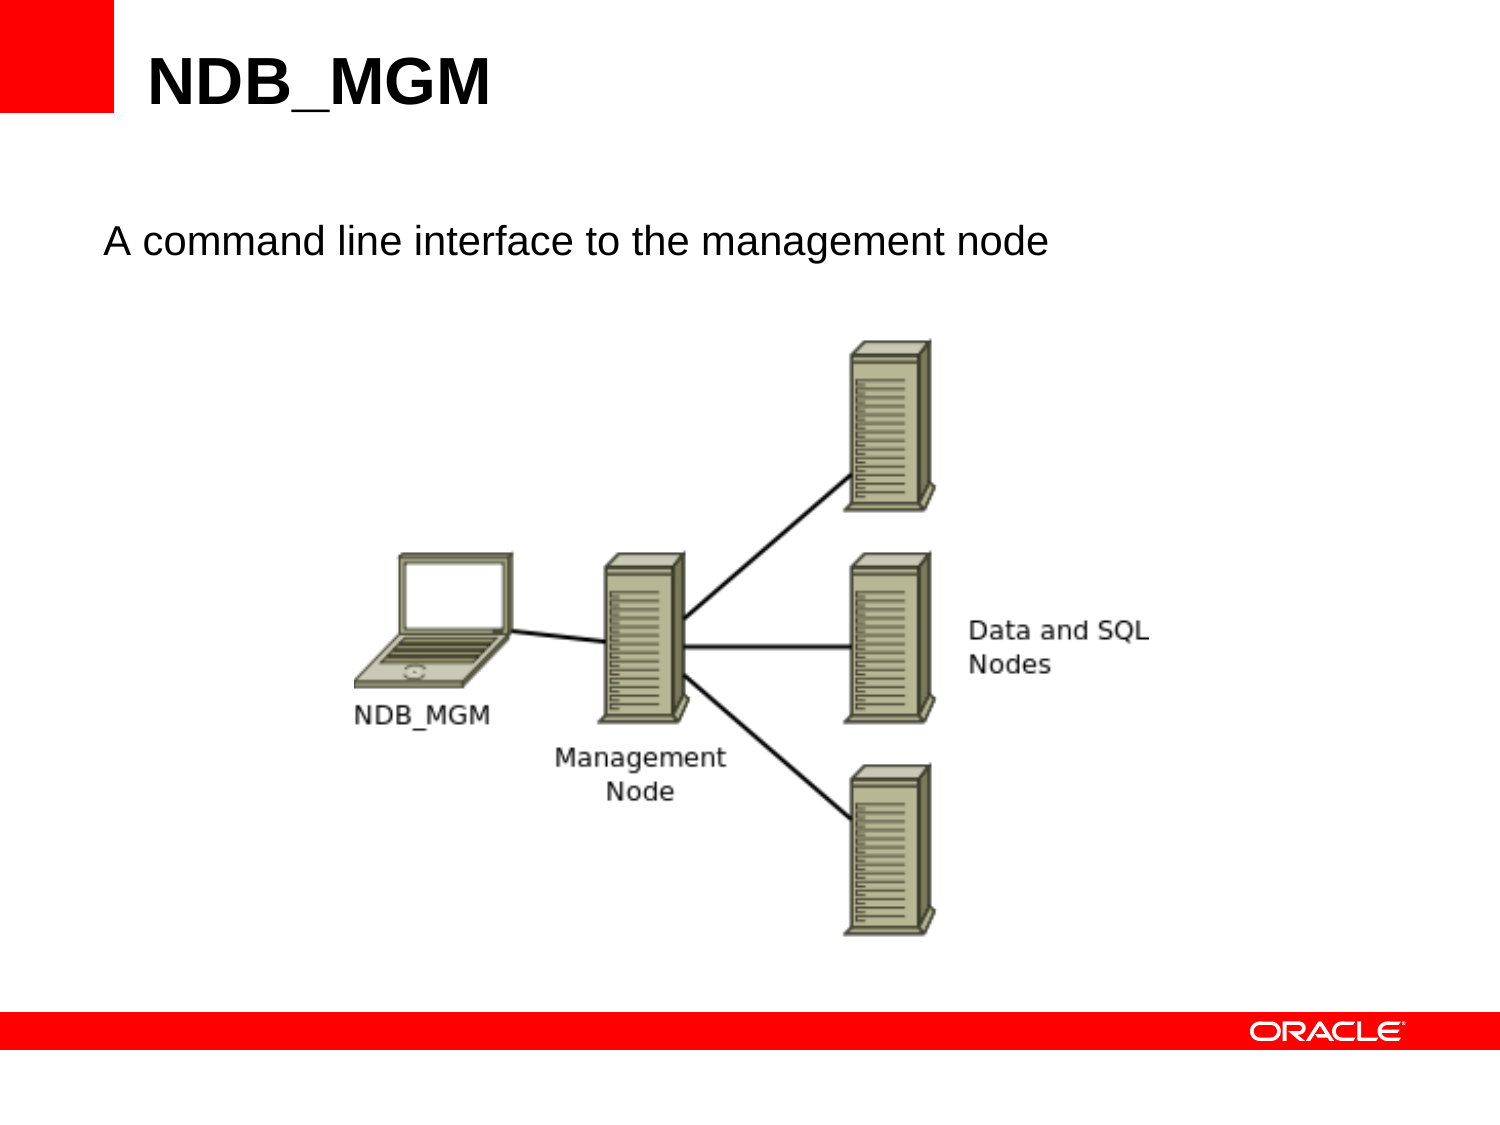

# NDB_MGM
A command line interface to the management node